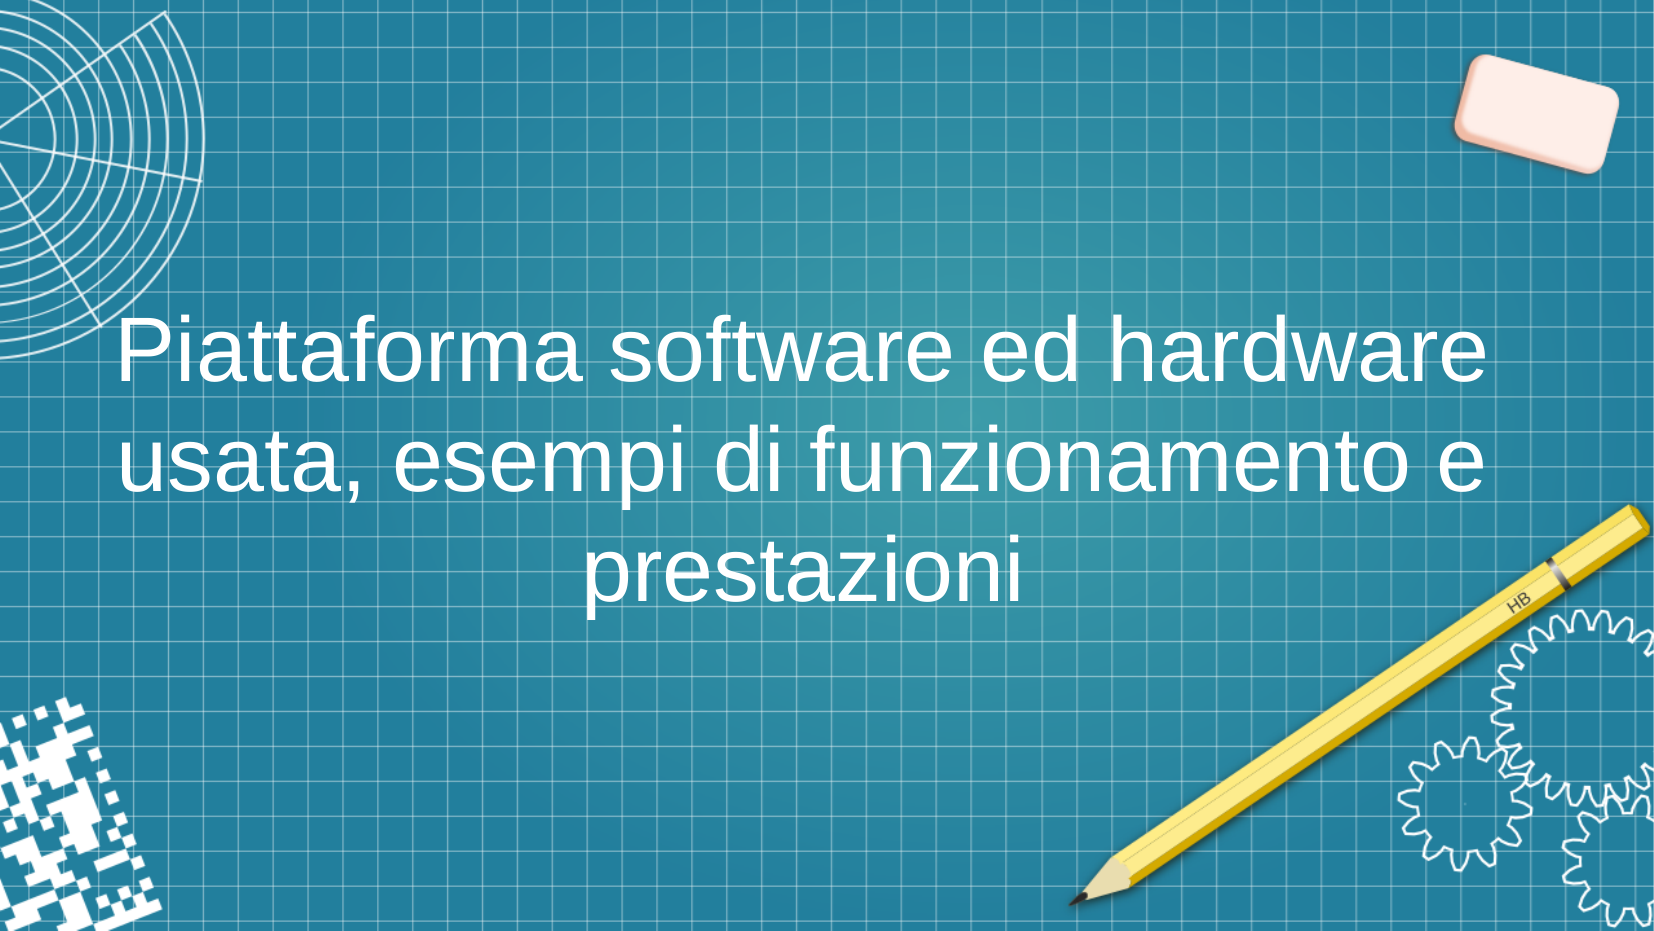

# Piattaforma software ed hardware usata, esempi di funzionamento e prestazioni